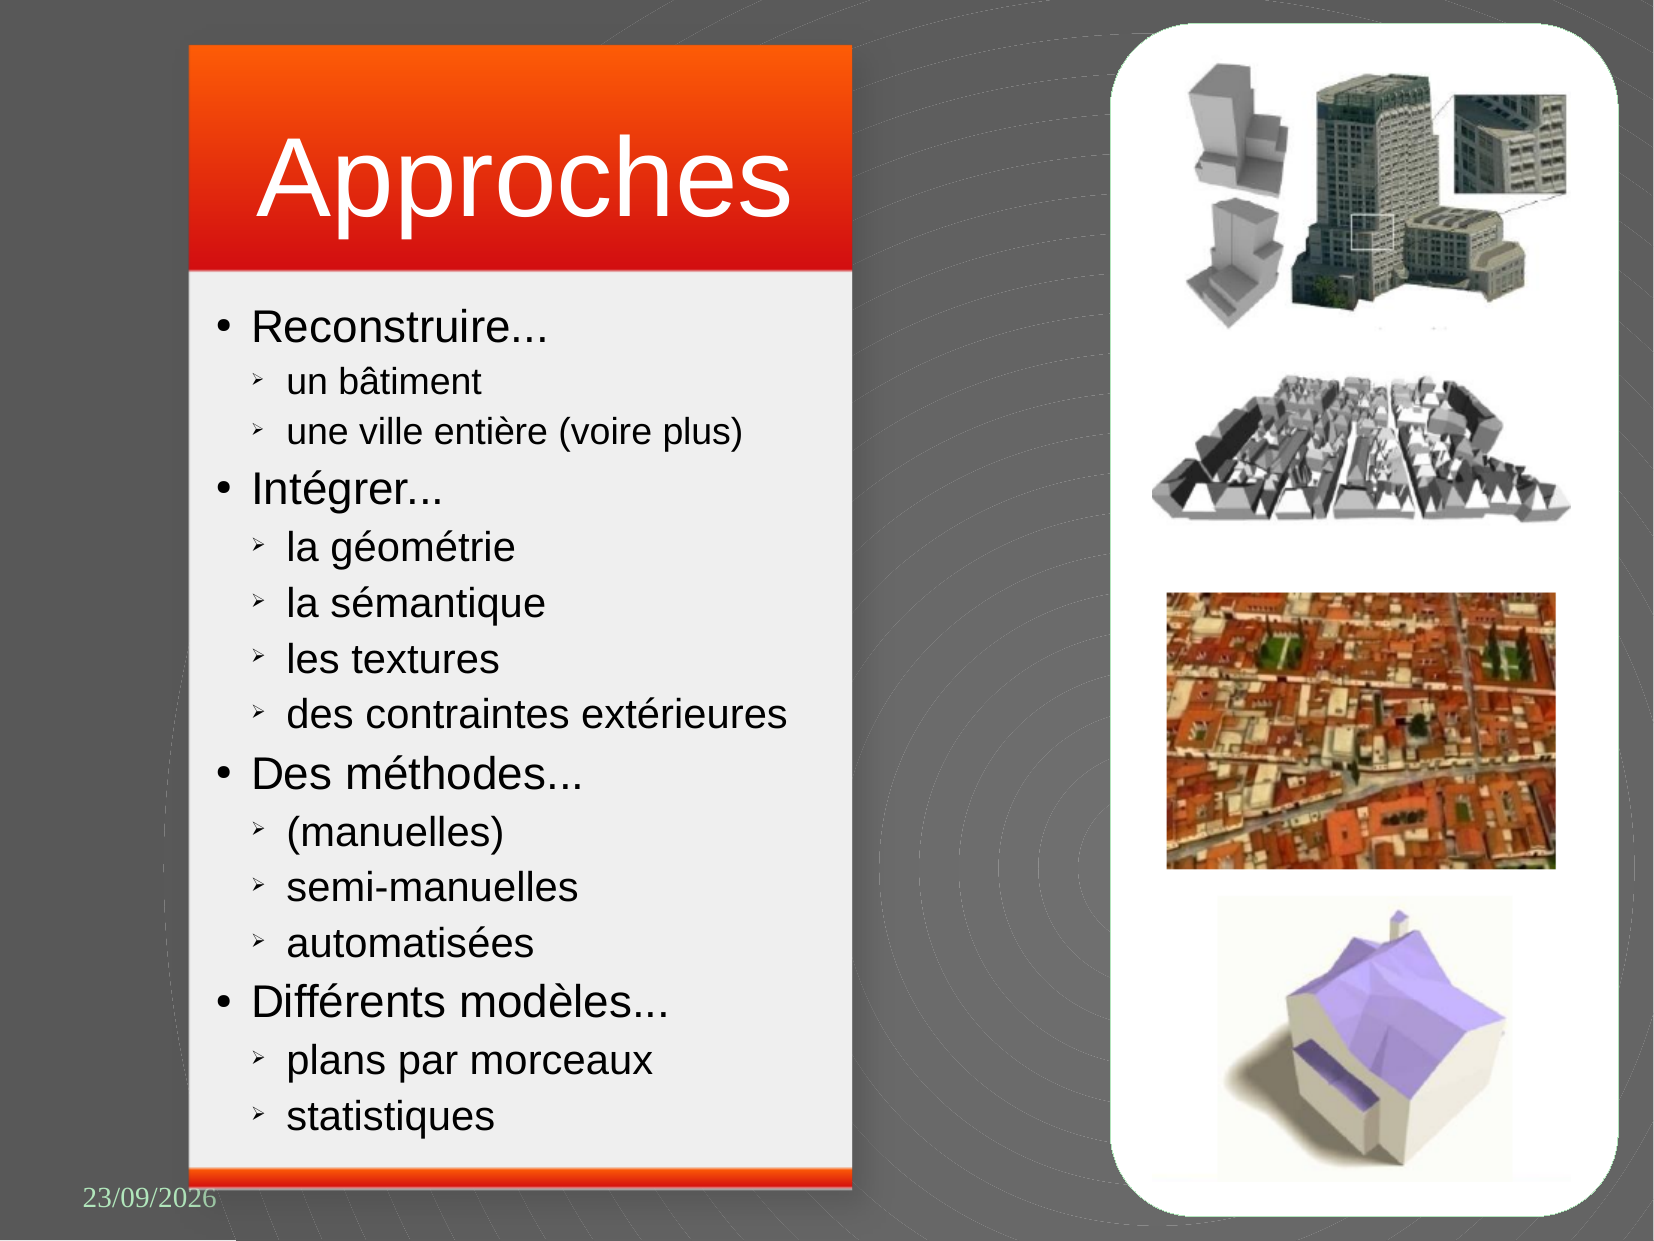

Approches
Reconstruire...
un bâtiment
une ville entière (voire plus)
Intégrer...
la géométrie
la sémantique
les textures
des contraintes extérieures
Des méthodes...
(manuelles)
semi-manuelles
automatisées
Différents modèles...
plans par morceaux
statistiques